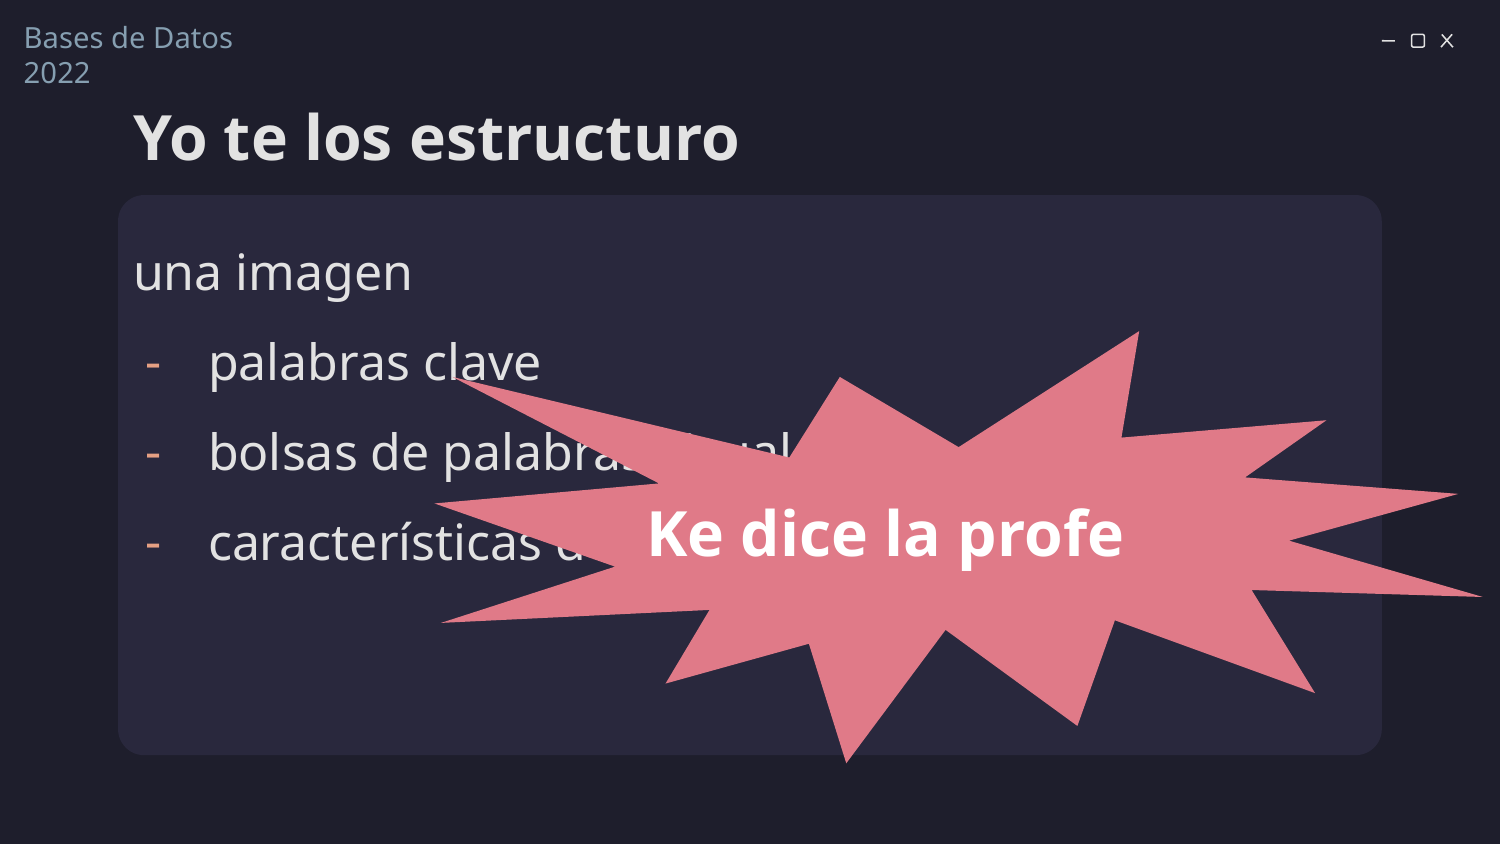

# Yo te los estructuro
una imagen
palabras clave
bolsas de palabras visuales
características de redes neuronales
Ke dice la profe